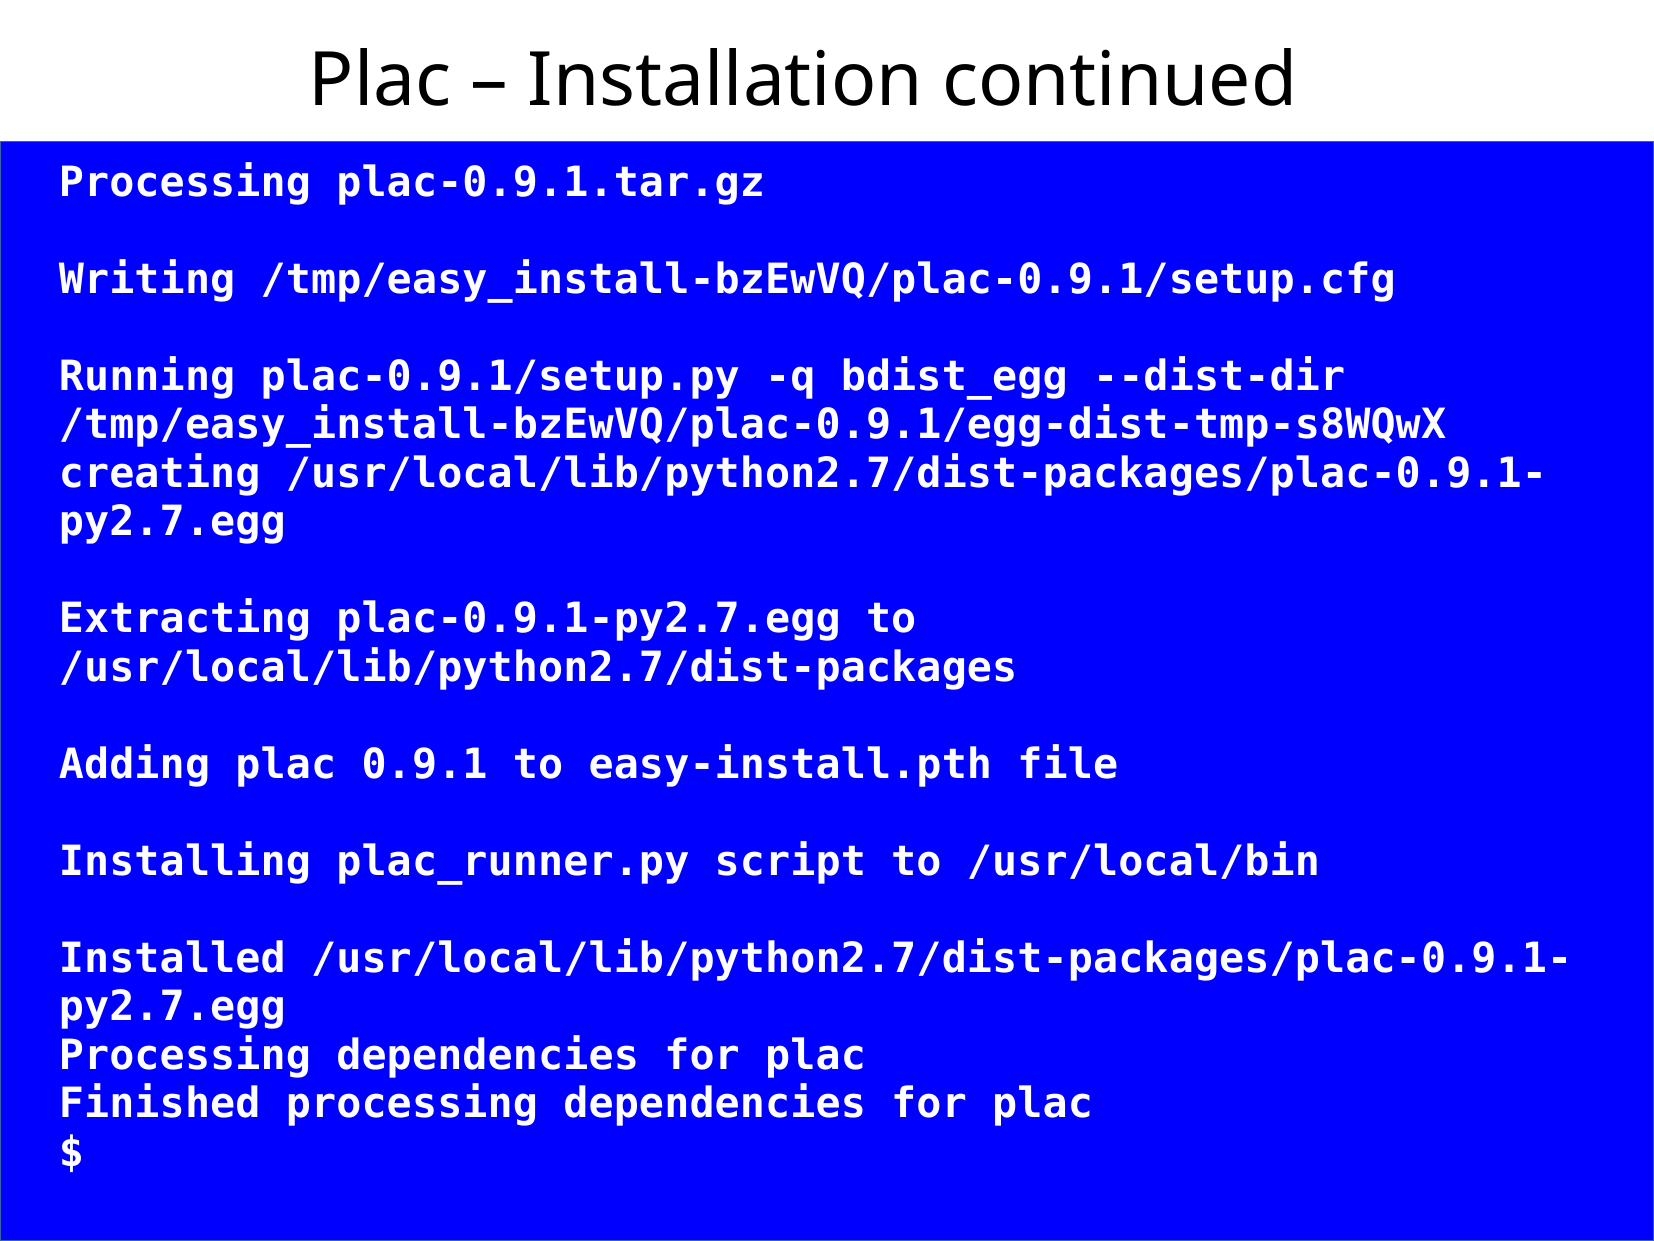

# Plac – Installation continued
Processing plac-0.9.1.tar.gz
Writing /tmp/easy_install-bzEwVQ/plac-0.9.1/setup.cfg
Running plac-0.9.1/setup.py -q bdist_egg --dist-dir /tmp/easy_install-bzEwVQ/plac-0.9.1/egg-dist-tmp-s8WQwX
creating /usr/local/lib/python2.7/dist-packages/plac-0.9.1-py2.7.egg
Extracting plac-0.9.1-py2.7.egg to /usr/local/lib/python2.7/dist-packages
Adding plac 0.9.1 to easy-install.pth file
Installing plac_runner.py script to /usr/local/bin
Installed /usr/local/lib/python2.7/dist-packages/plac-0.9.1-py2.7.egg
Processing dependencies for plac
Finished processing dependencies for plac
$